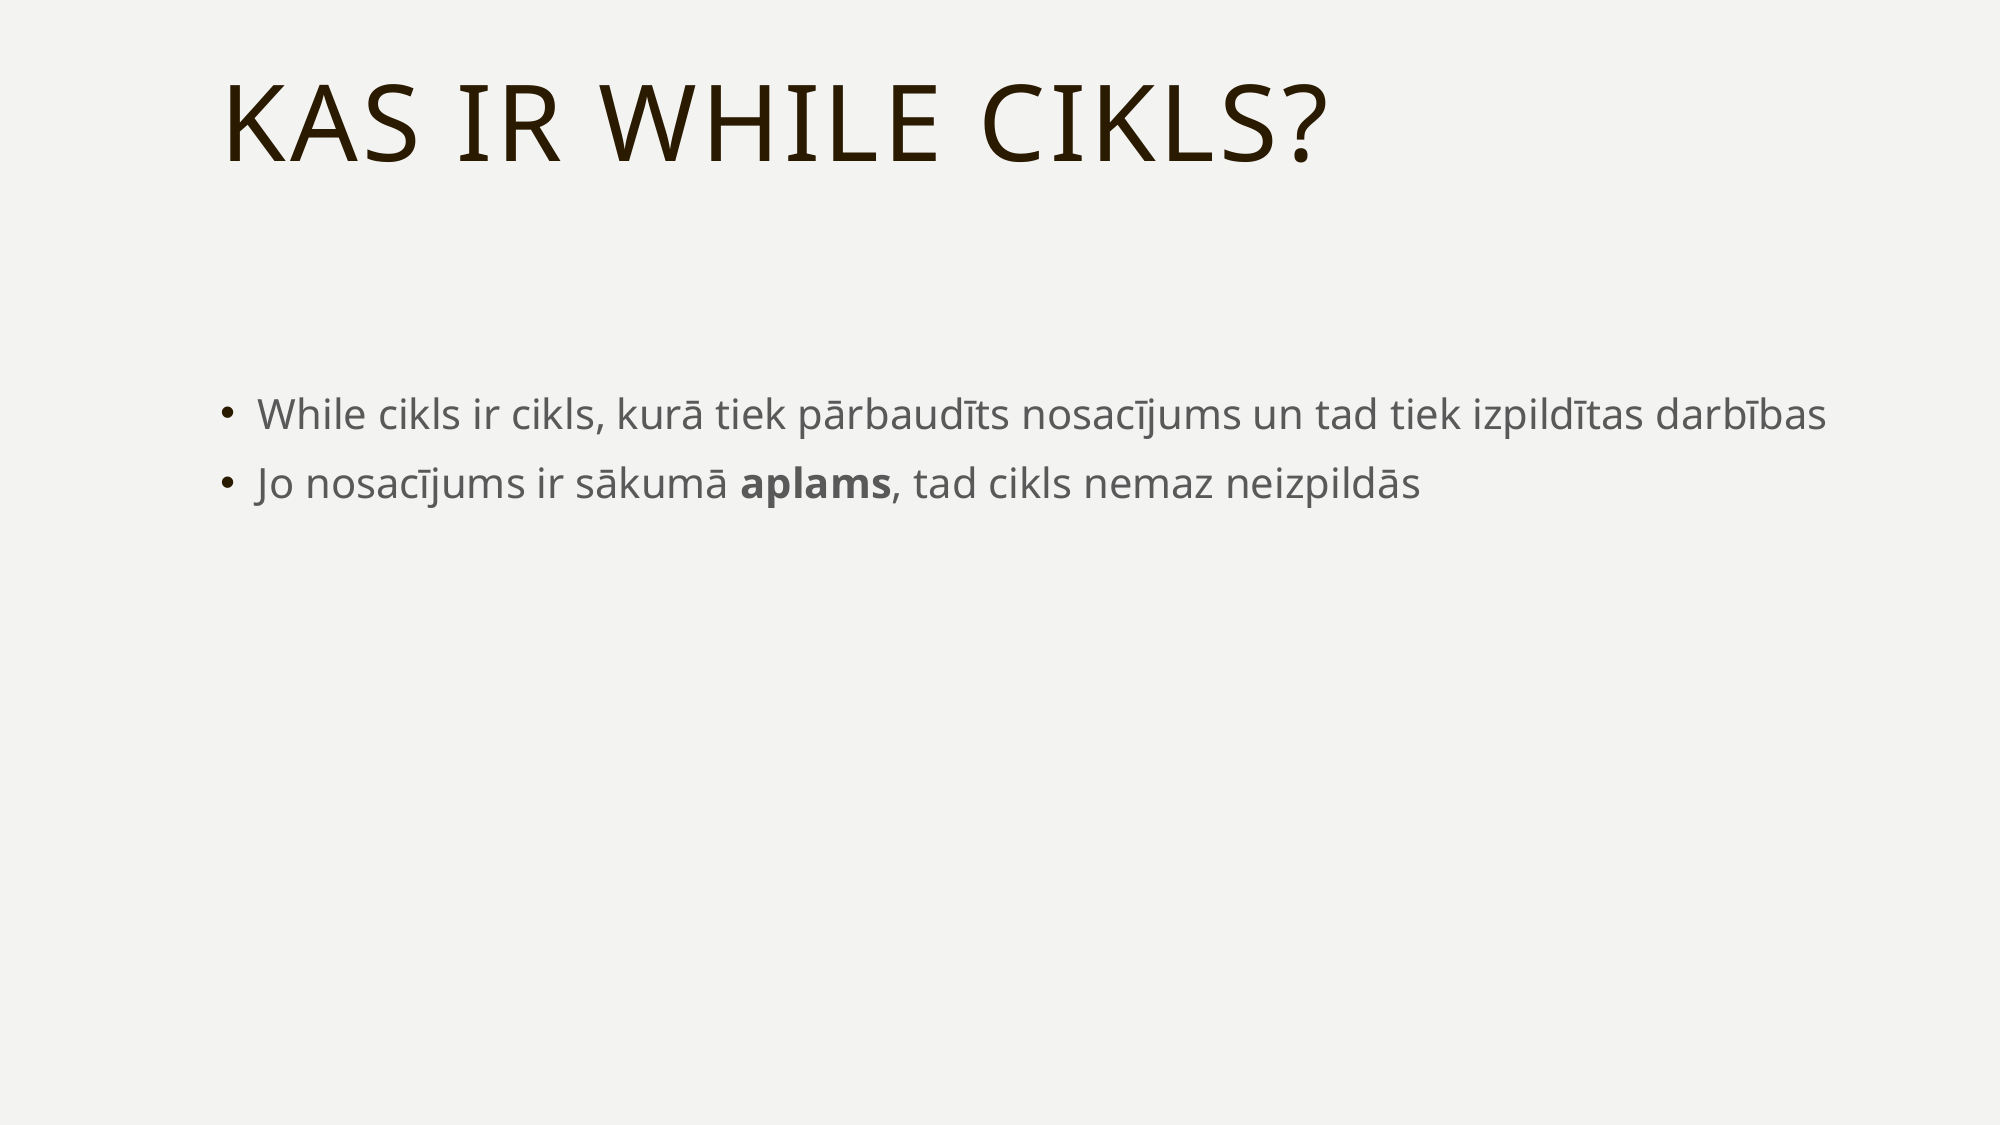

# Kas ir while cikls?
While cikls ir cikls, kurā tiek pārbaudīts nosacījums un tad tiek izpildītas darbības
Jo nosacījums ir sākumā aplams, tad cikls nemaz neizpildās